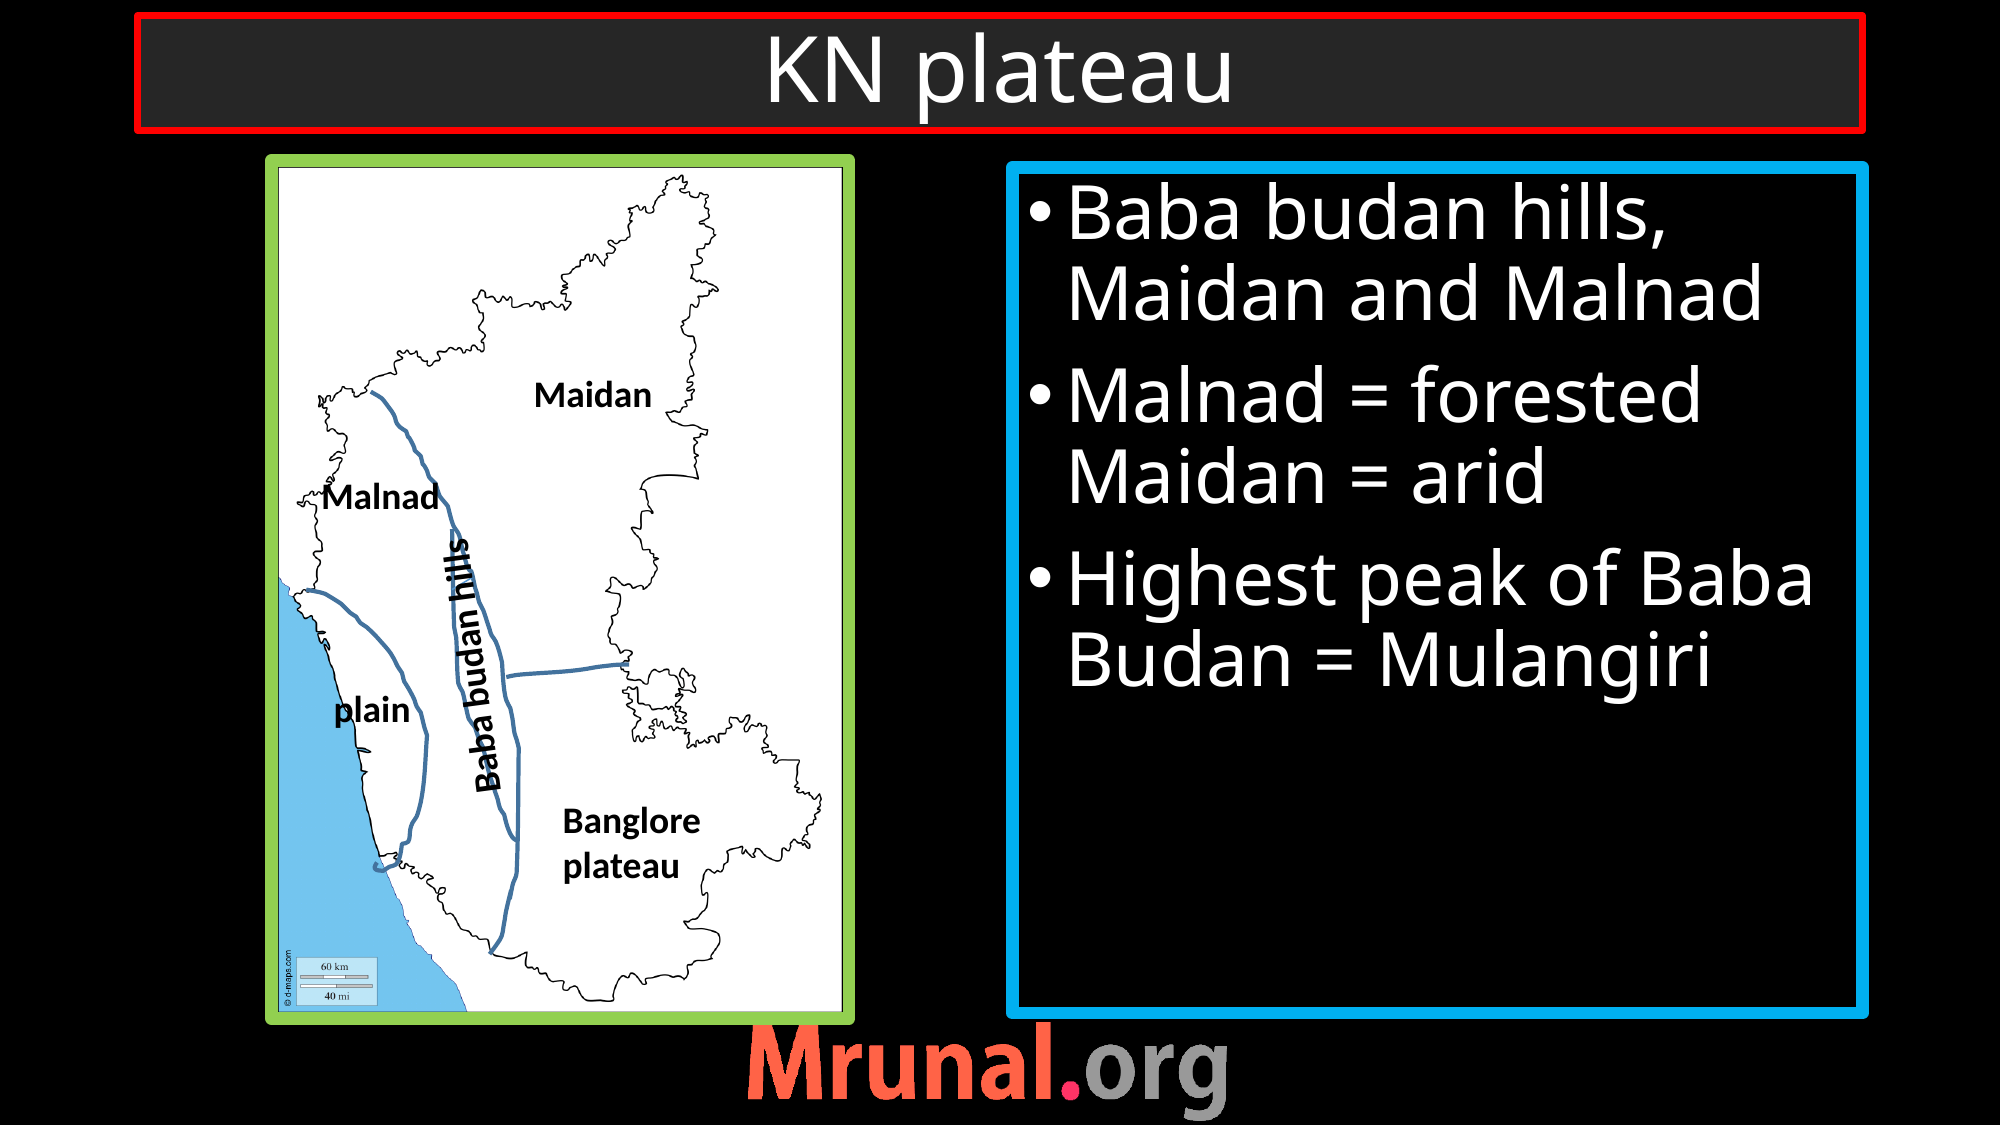

KN plateau
# Baba budan hills, Maidan and Malnad
Malnad = forested Maidan = arid
Highest peak of Baba Budan = Mulangiri
Maidan
Malnad
Baba budan hills
plain
Banglore plateau